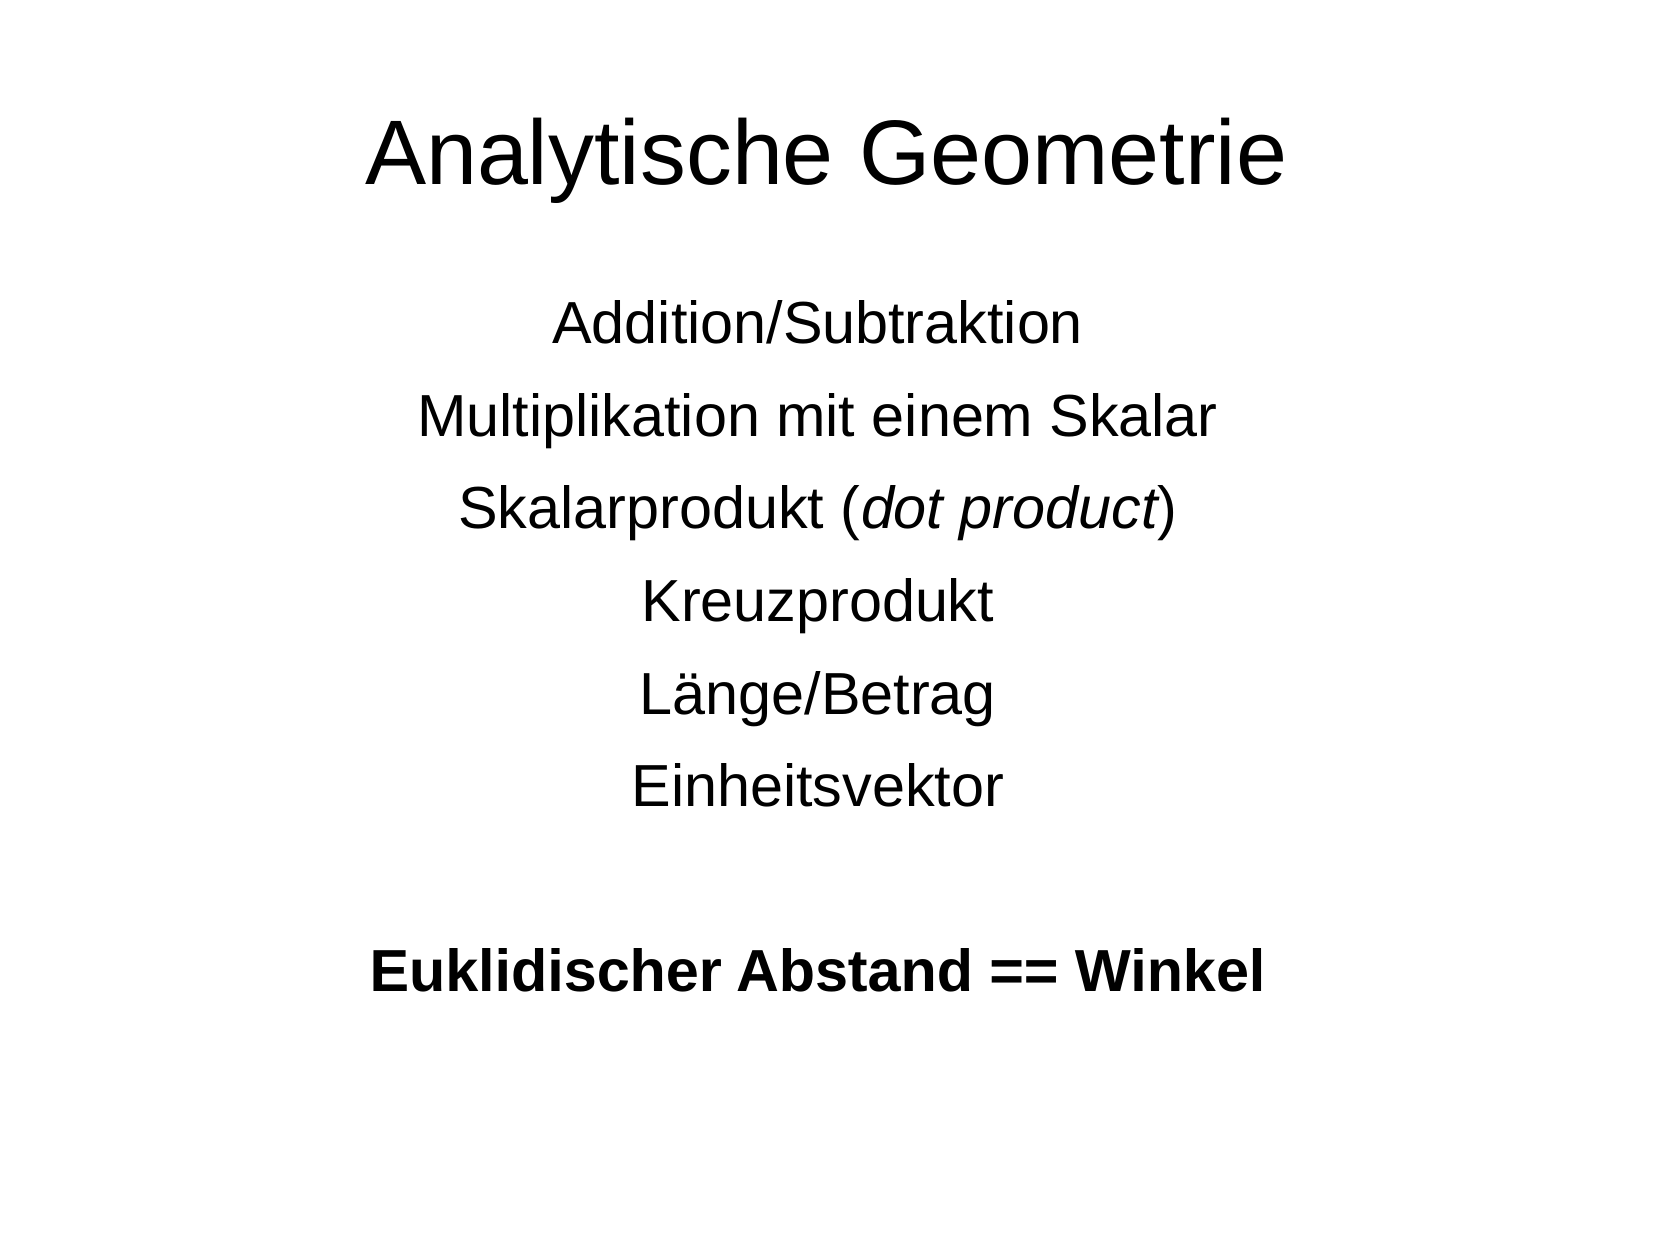

# Analytische Geometrie
Addition/Subtraktion
Multiplikation mit einem Skalar
Skalarprodukt (dot product)
Kreuzprodukt
Länge/Betrag
Einheitsvektor
Euklidischer Abstand == Winkel